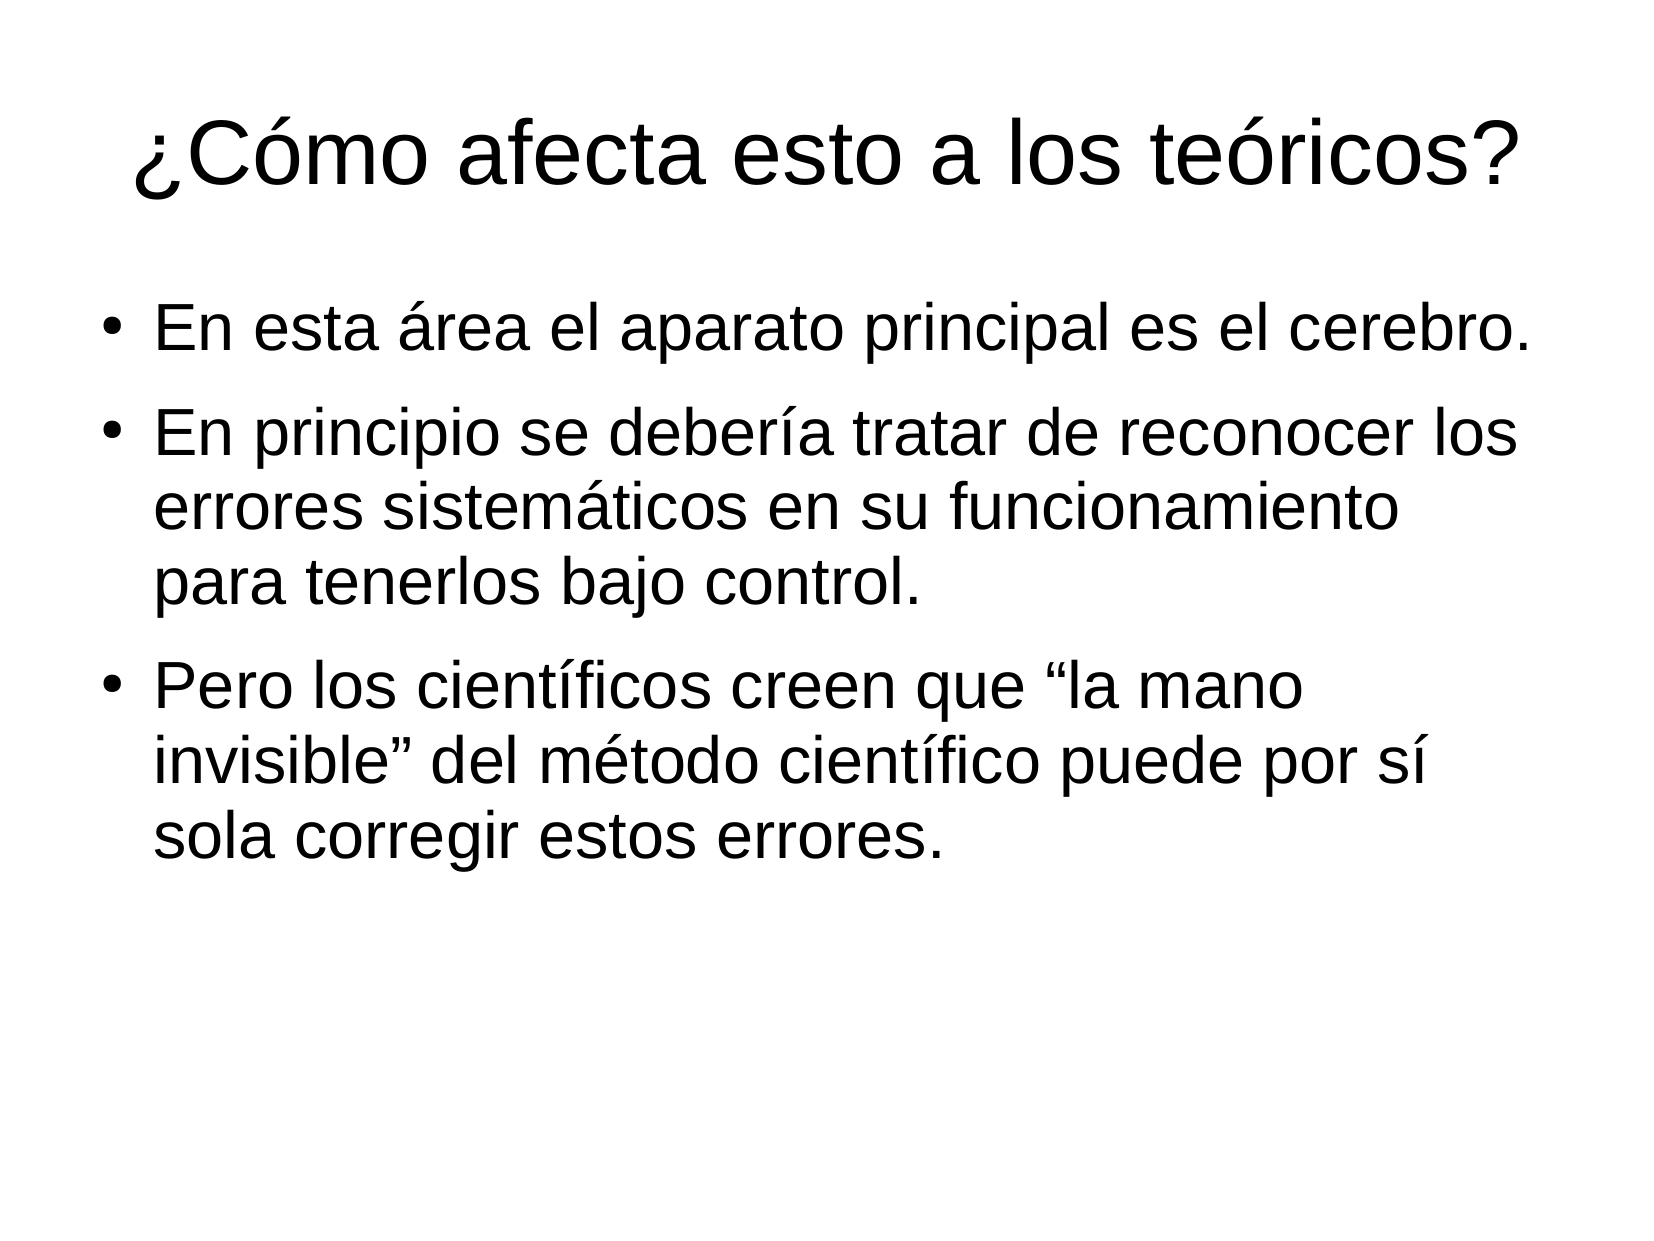

# ¿Cómo afecta esto a los teóricos?
En esta área el aparato principal es el cerebro.
En principio se debería tratar de reconocer los errores sistemáticos en su funcionamiento para tenerlos bajo control.
Pero los científicos creen que “la mano invisible” del método científico puede por sí sola corregir estos errores.